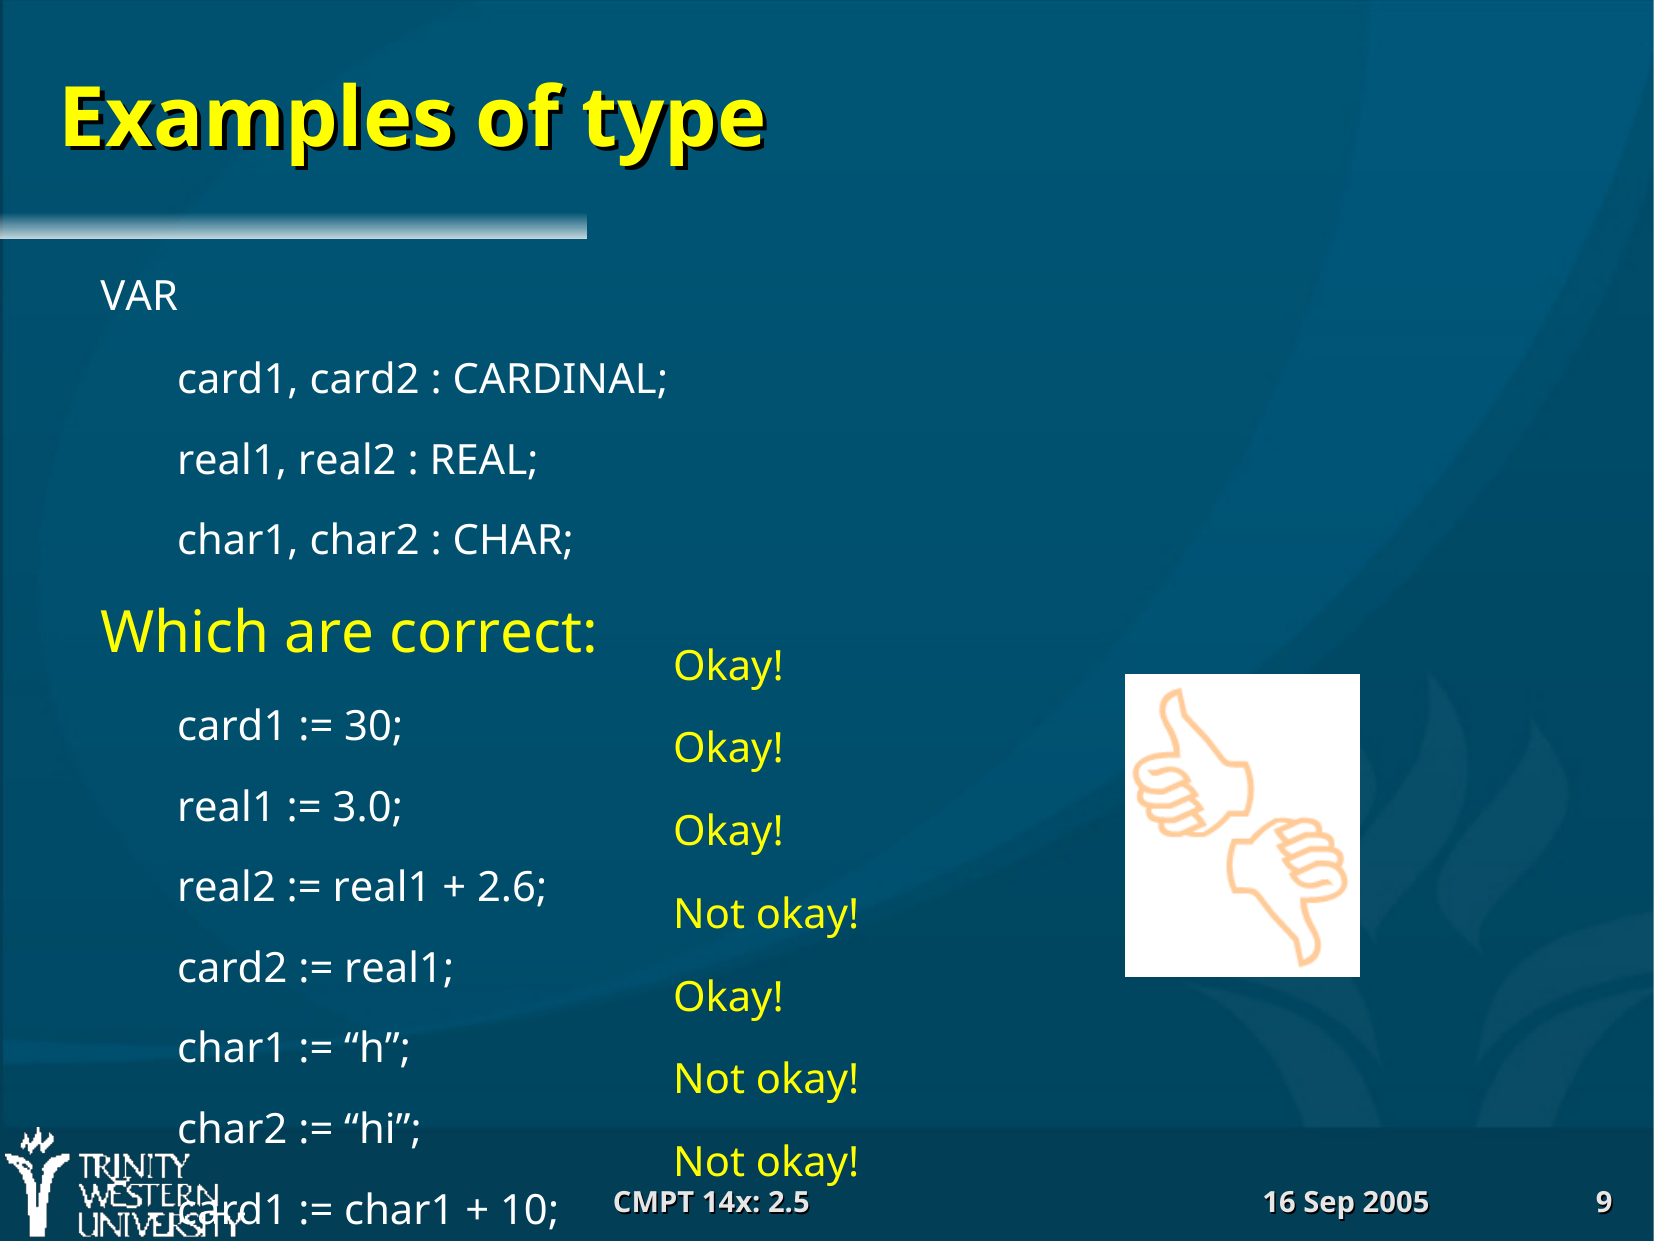

# Examples of type
VAR
card1, card2 : CARDINAL;
real1, real2 : REAL;
char1, char2 : CHAR;
Which are correct:
card1 := 30;
real1 := 3.0;
real2 := real1 + 2.6;
card2 := real1;
char1 := “h”;
char2 := “hi”;
card1 := char1 + 10;
Okay!
Okay!
Okay!
Not okay!
Okay!
Not okay!
Not okay!
CMPT 14x: 2.5
16 Sep 2005
9